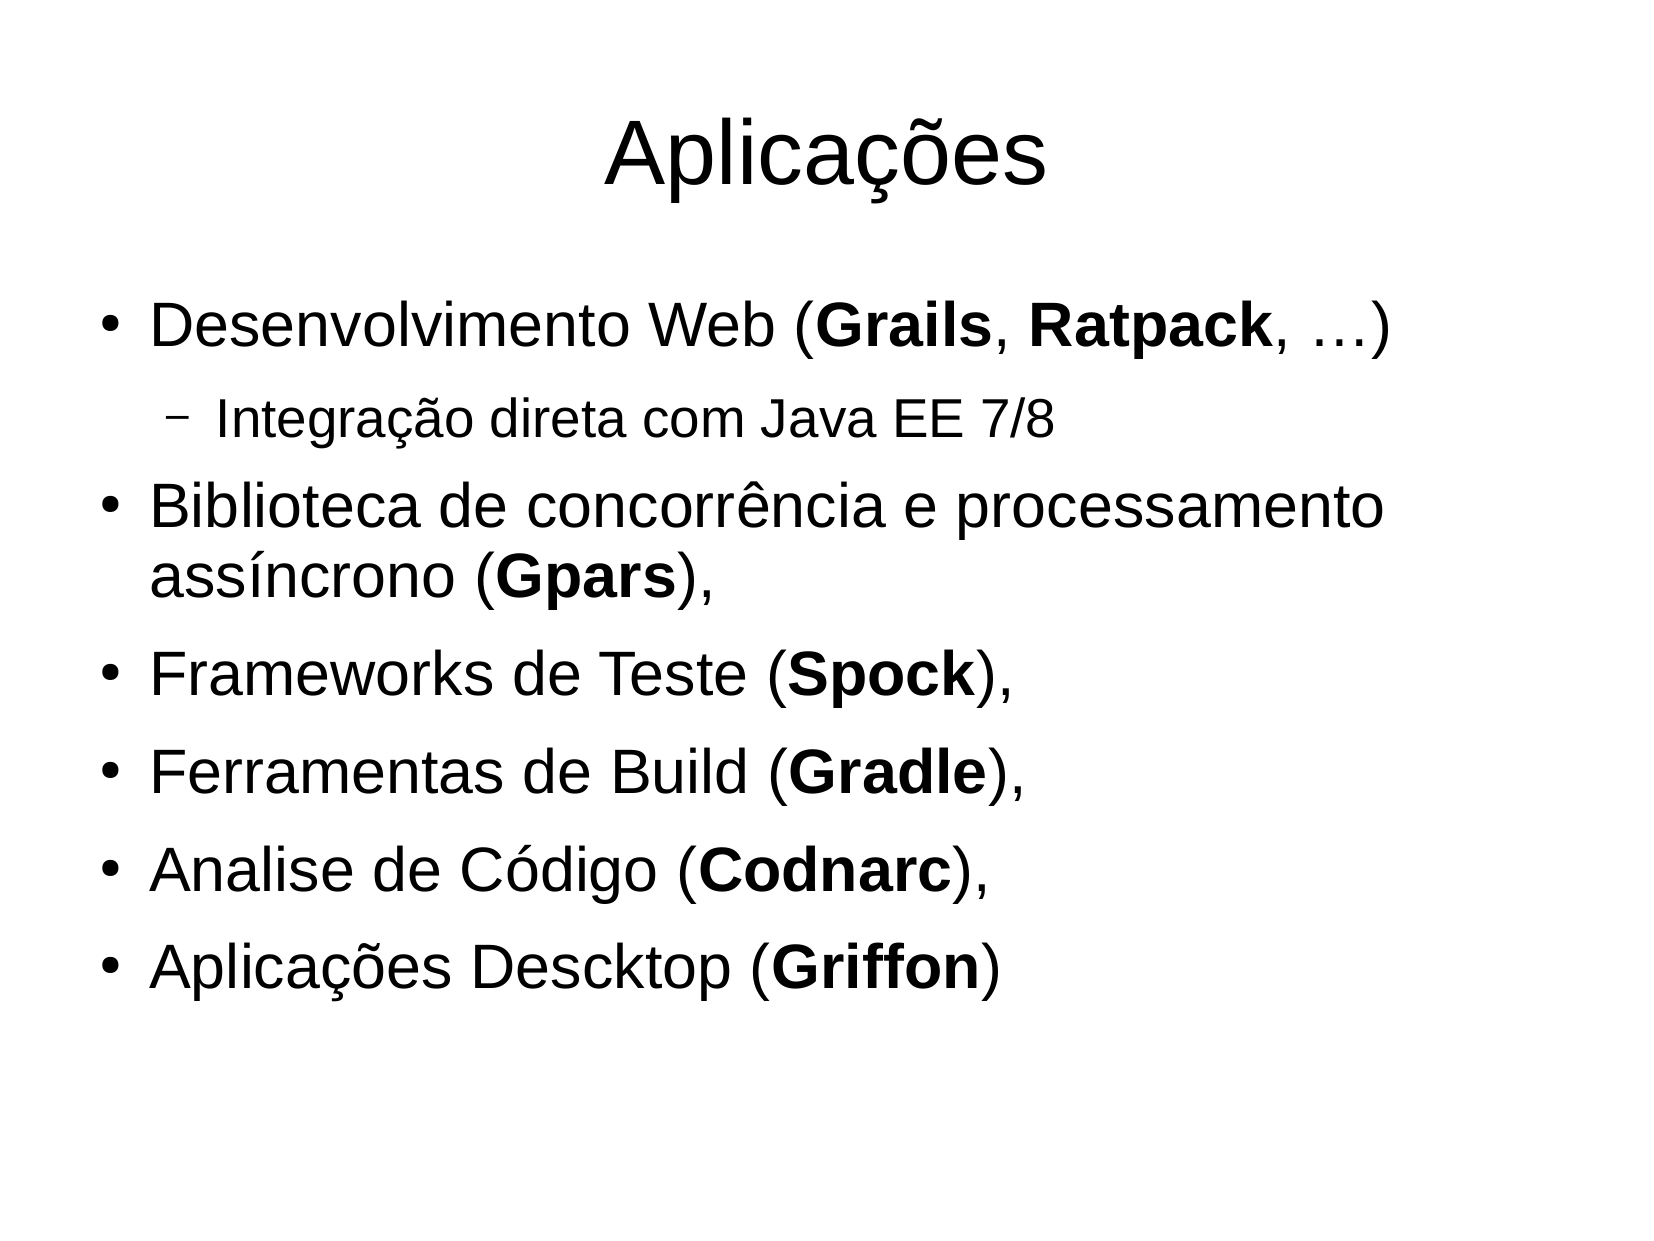

# Aplicações
Desenvolvimento Web (Grails, Ratpack, …)
Integração direta com Java EE 7/8
Biblioteca de concorrência e processamento assíncrono (Gpars),
Frameworks de Teste (Spock),
Ferramentas de Build (Gradle),
Analise de Código (Codnarc),
Aplicações Descktop (Griffon)